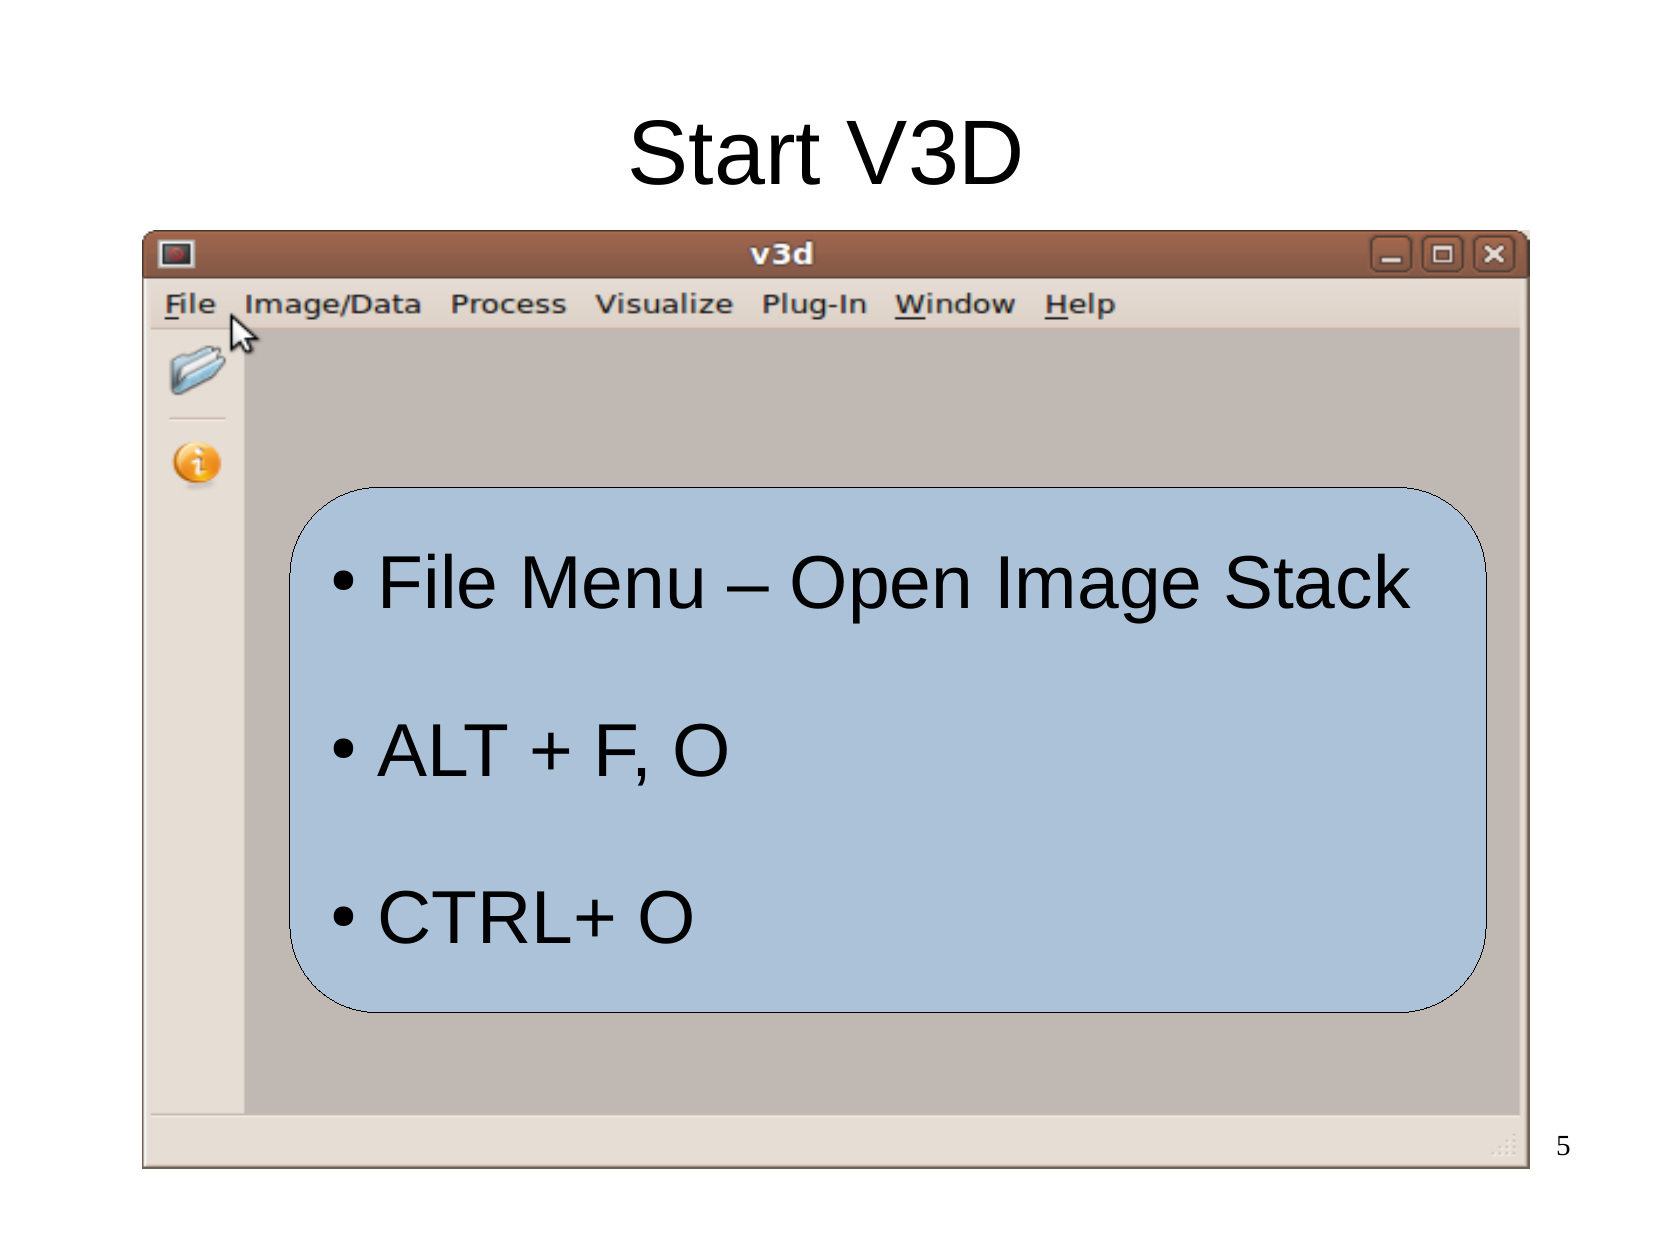

# Start V3D
 File Menu – Open Image Stack
 ALT + F, O
 CTRL+ O
5